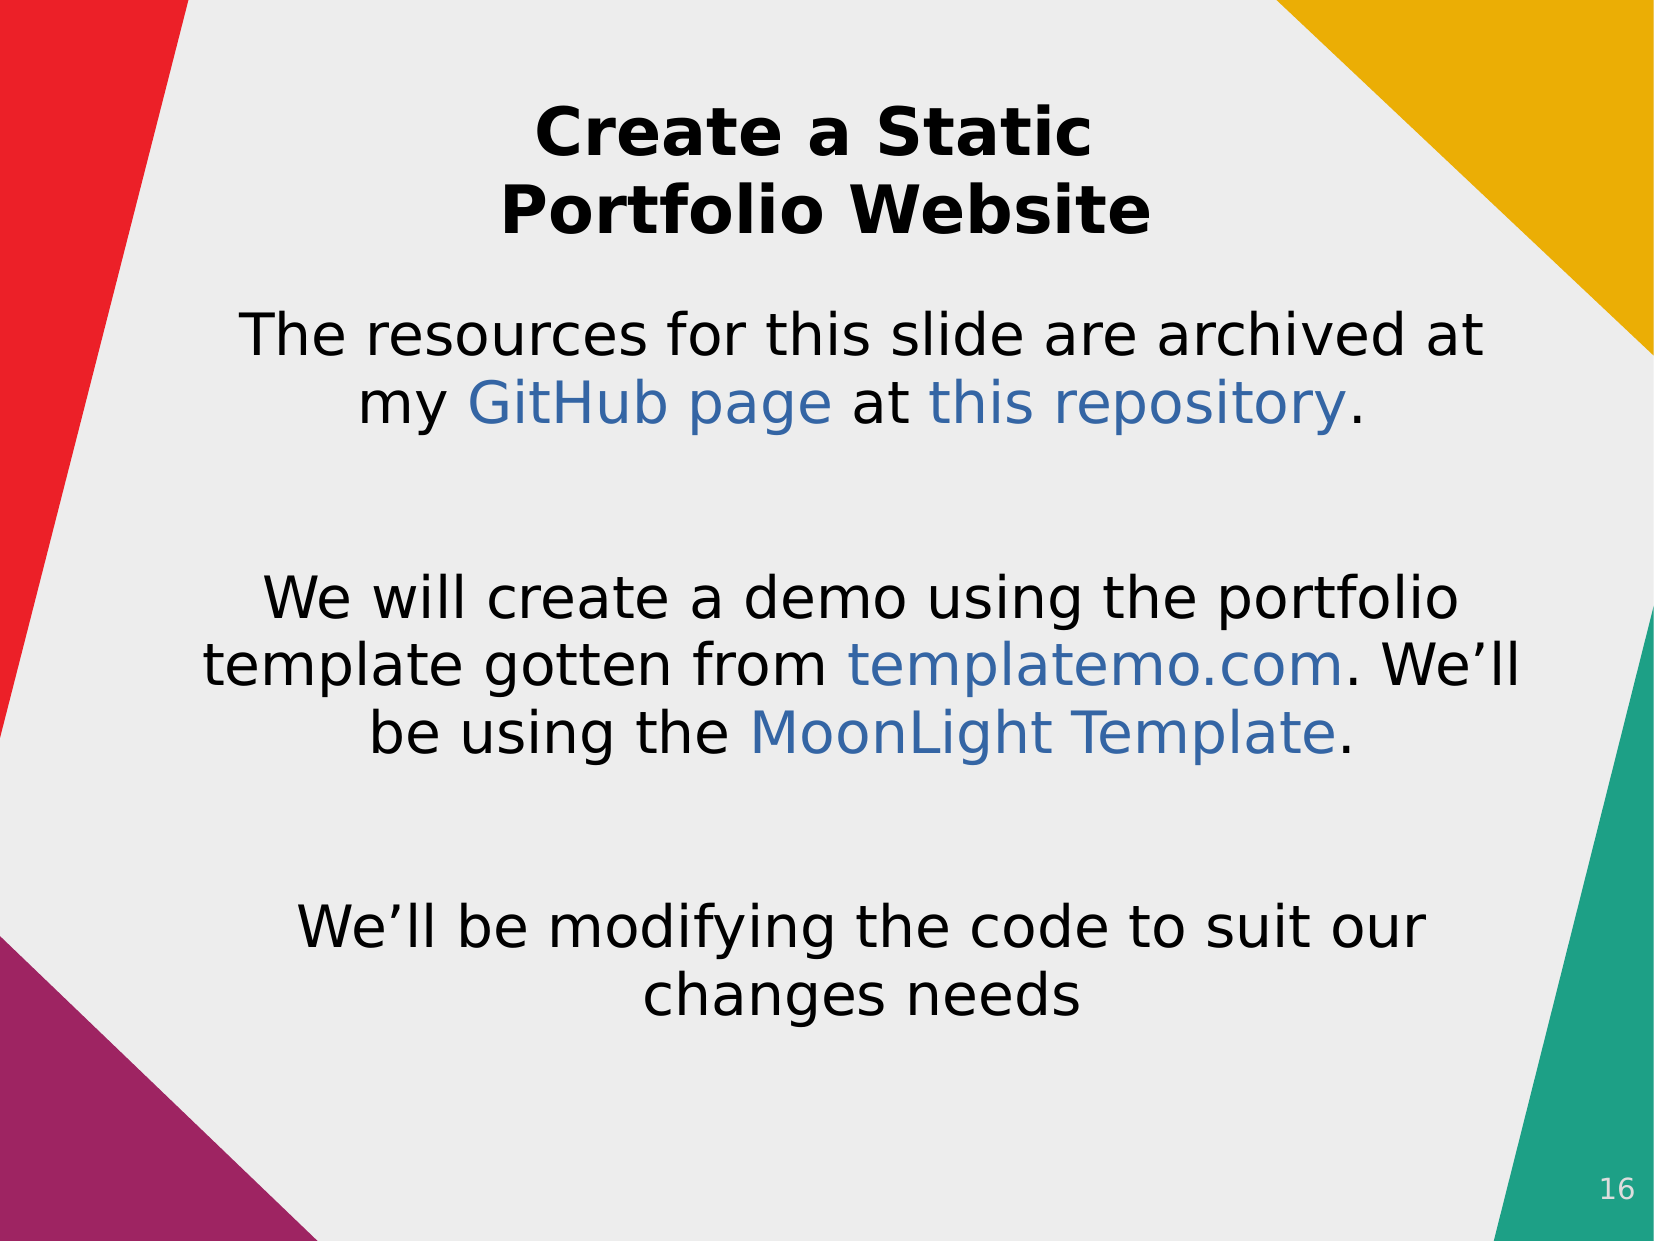

# Create a Static Portfolio Website
The resources for this slide are archived at my GitHub page at this repository.
We will create a demo using the portfolio template gotten from templatemo.com. We’ll be using the MoonLight Template.
We’ll be modifying the code to suit our changes needs
16